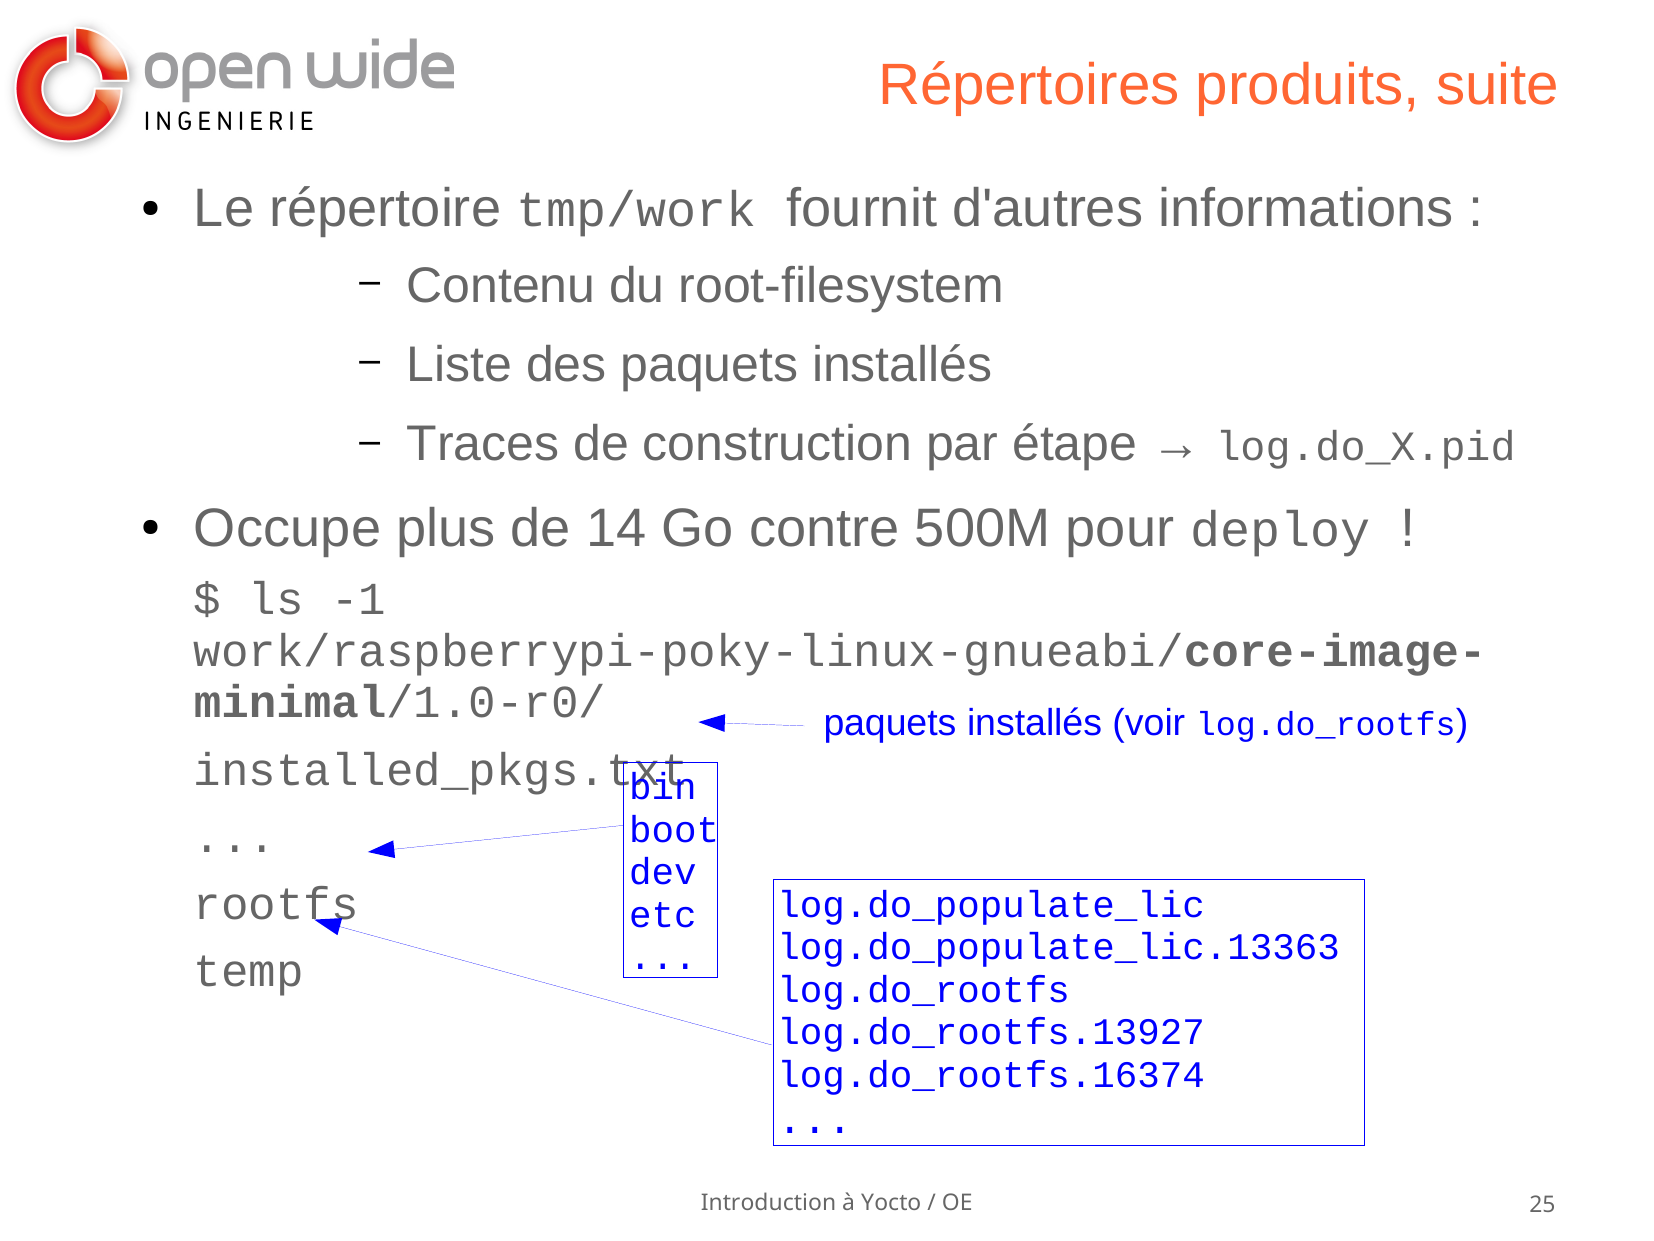

# Répertoires produits, suite
Le répertoire tmp/work fournit d'autres informations :
Contenu du root-filesystem
Liste des paquets installés
Traces de construction par étape → log.do_X.pid
Occupe plus de 14 Go contre 500M pour deploy !
$ ls -1 work/raspberrypi-poky-linux-gnueabi/core-image-minimal/1.0-r0/
installed_pkgs.txt
...
rootfs
temp
paquets installés (voir log.do_rootfs)
bin
boot
dev
etc
...
log.do_populate_lic
log.do_populate_lic.13363
log.do_rootfs
log.do_rootfs.13927
log.do_rootfs.16374
...